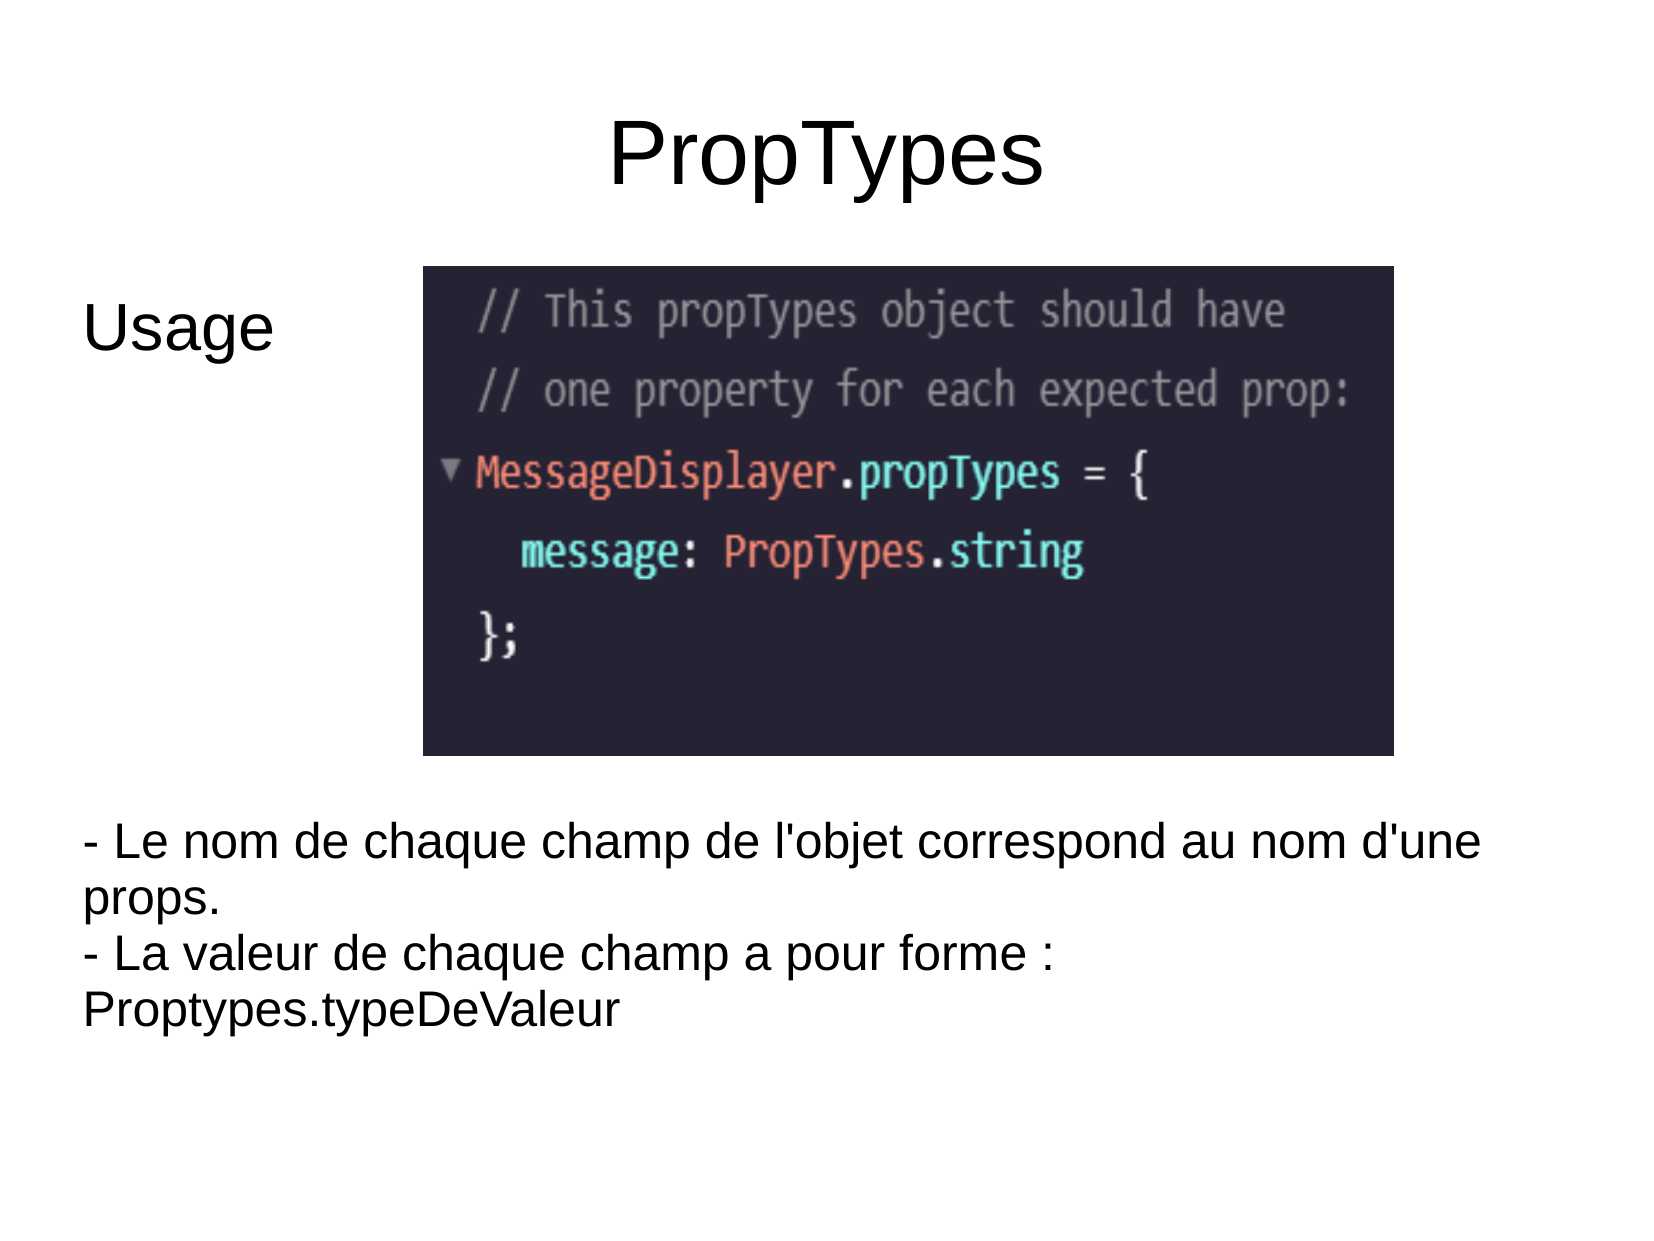

# PropTypes
Usage
- Le nom de chaque champ de l'objet correspond au nom d'une props.
- La valeur de chaque champ a pour forme : Proptypes.typeDeValeur